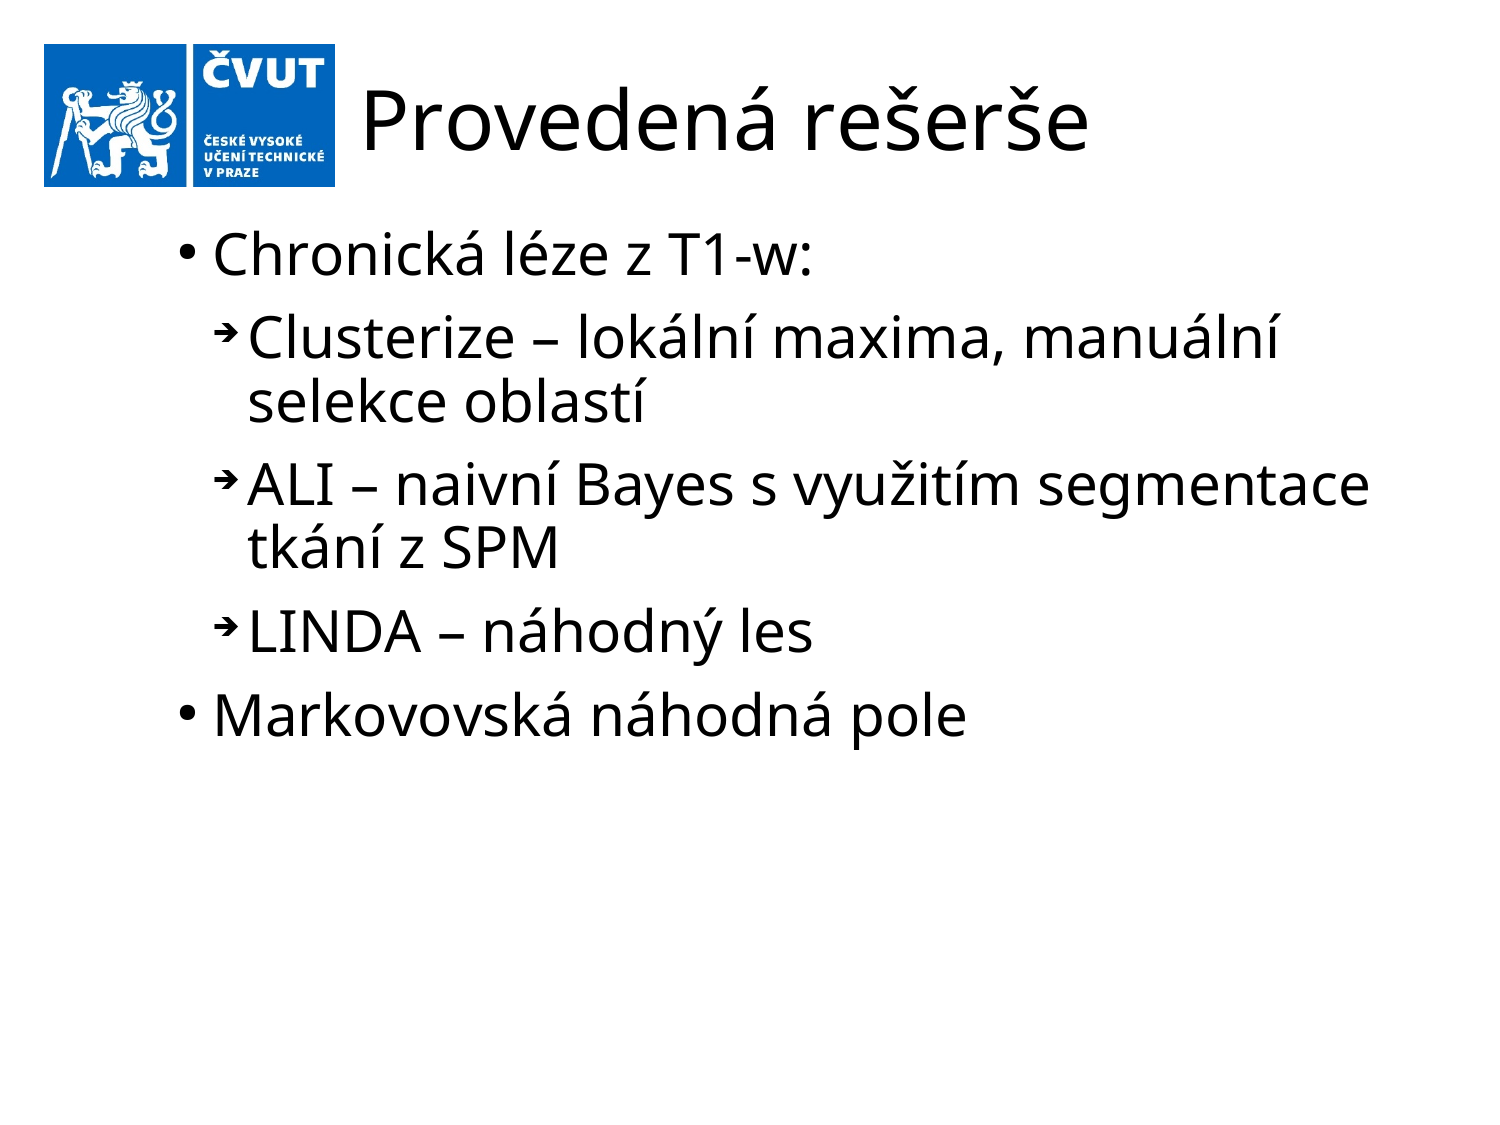

Provedená rešerše
Chronická léze z T1-w:
Clusterize – lokální maxima, manuální selekce oblastí
ALI – naivní Bayes s využitím segmentace tkání z SPM
LINDA – náhodný les
Markovovská náhodná pole
#